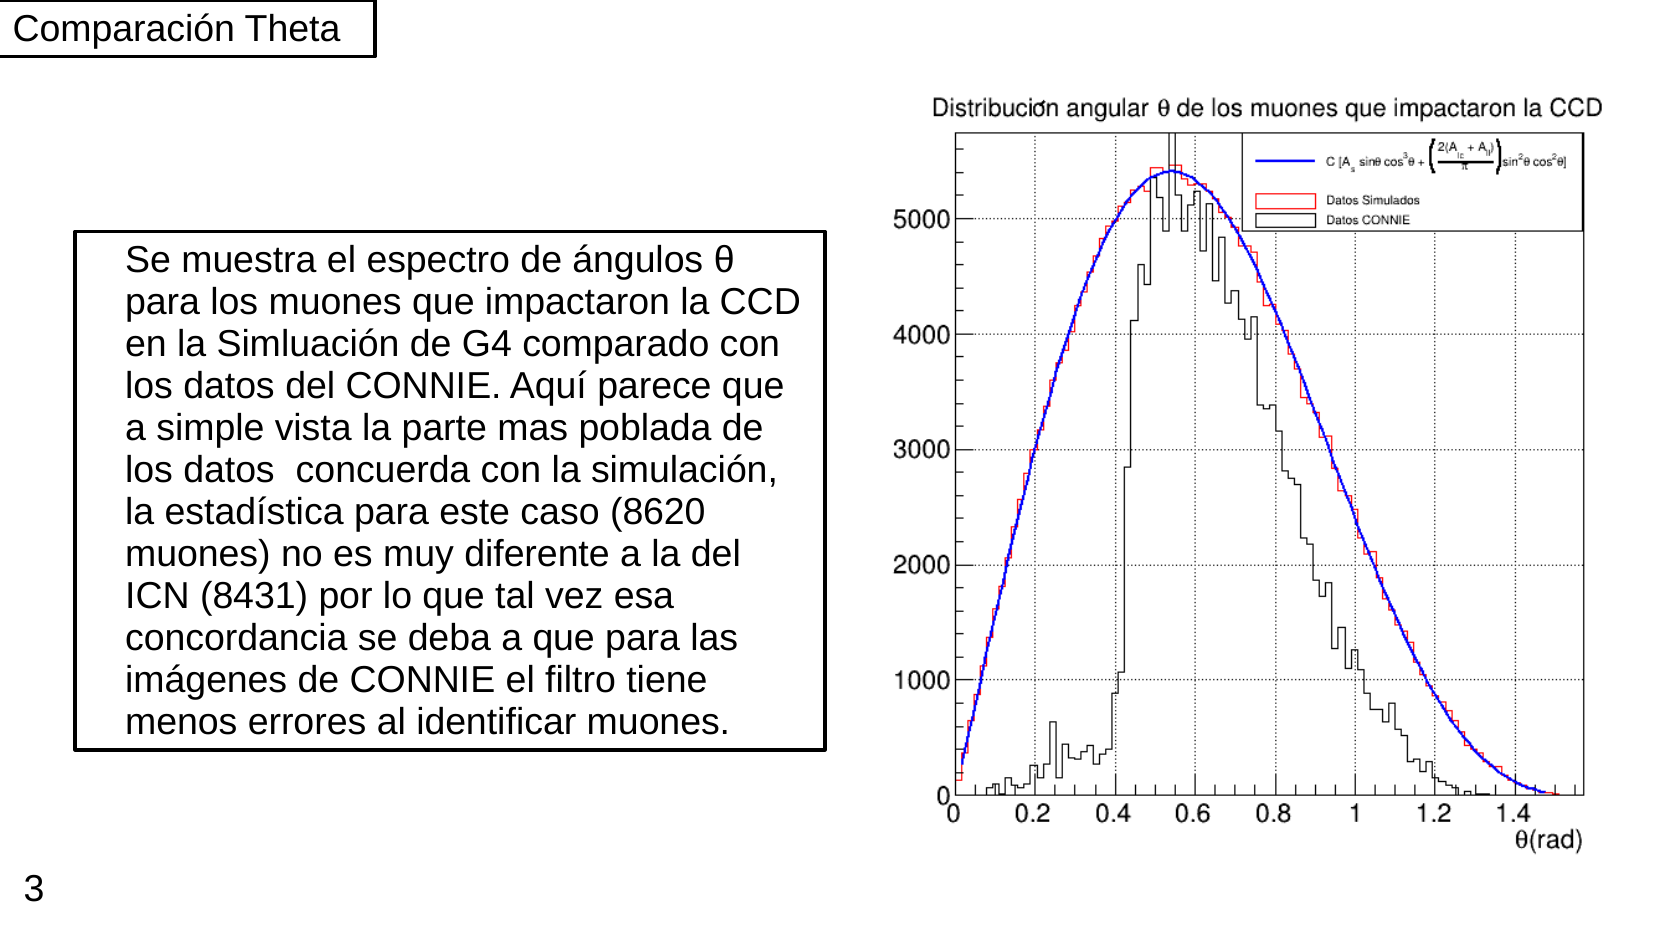

Comparación Theta
Se muestra el espectro de ángulos θ para los muones que impactaron la CCD en la Simluación de G4 comparado con los datos del CONNIE. Aquí parece que a simple vista la parte mas poblada de los datos concuerda con la simulación, la estadística para este caso (8620 muones) no es muy diferente a la del ICN (8431) por lo que tal vez esa concordancia se deba a que para las imágenes de CONNIE el filtro tiene menos errores al identificar muones.